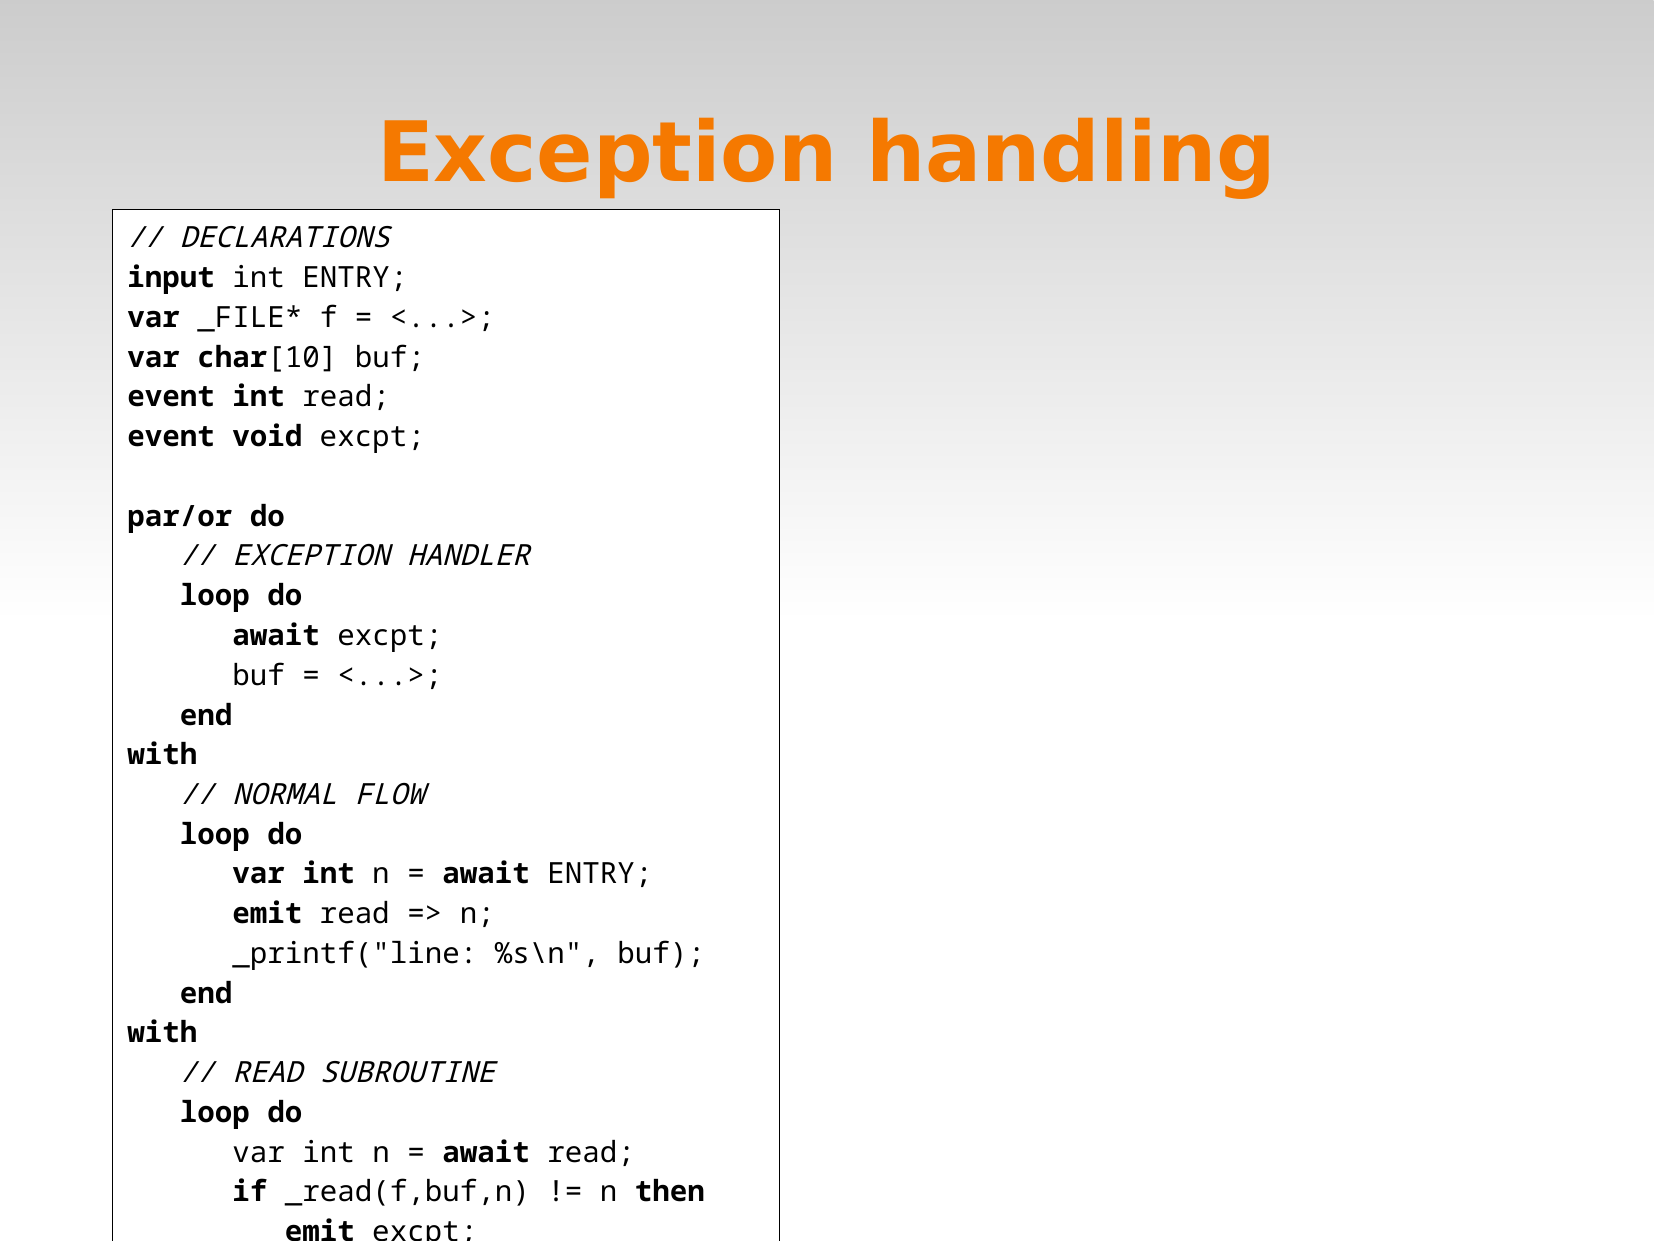

# Exception handling
// DECLARATIONS
input int ENTRY;
var _FILE* f = <...>;
var char[10] buf;
event int read;
event void excpt;
par/or do
 // EXCEPTION HANDLER
 loop do
 await excpt;
 buf = <...>;
 end
with
 // NORMAL FLOW
 loop do
 var int n = await ENTRY;
 emit read => n;
 _printf("line: %s\n", buf);
 end
with
 // READ SUBROUTINE
 loop do
 var int n = await read;
 if _read(f,buf,n) != n then
 emit excpt;
 end
 end
end